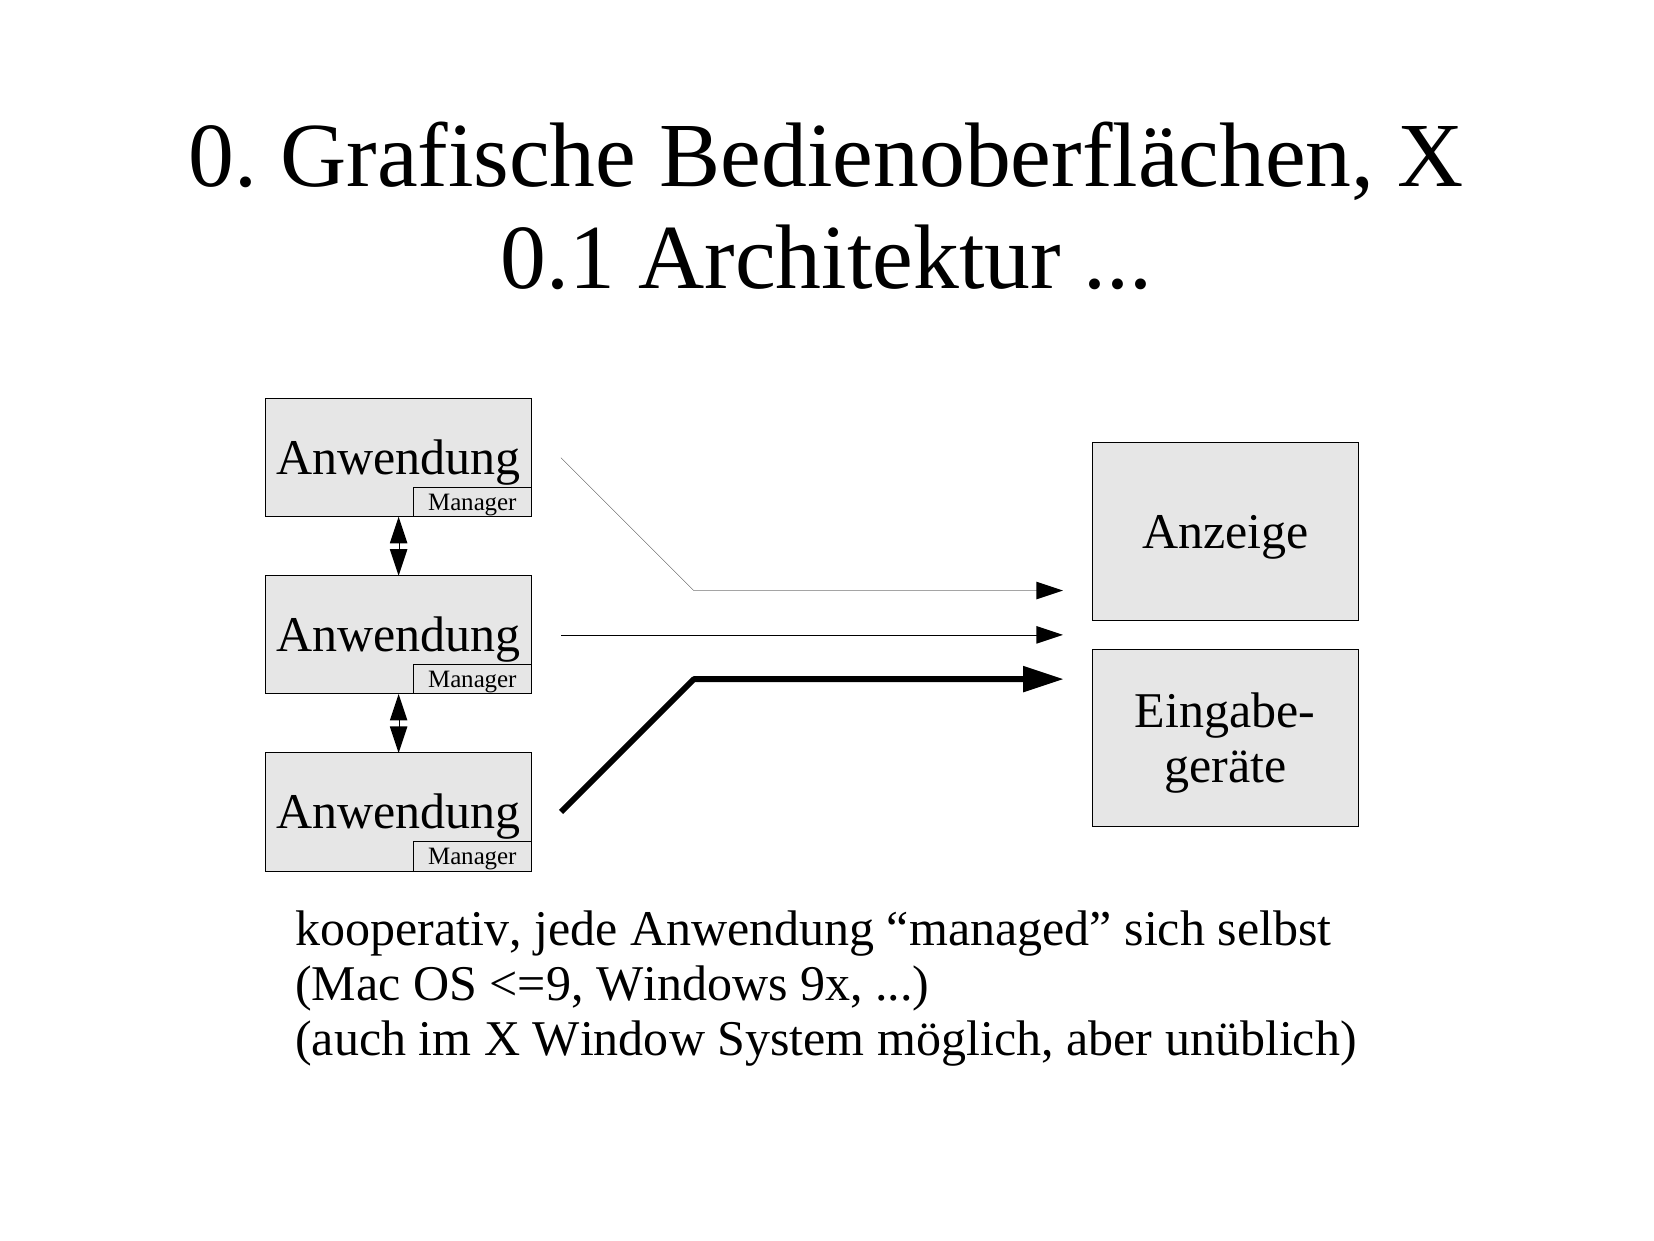

# 0. Grafische Bedienoberflächen, X 0.1 Architektur ...
Anwendung
Anzeige
Manager
Anwendung
Eingabe-
geräte
Manager
Anwendung
Manager
kooperativ, jede Anwendung “managed” sich selbst
(Mac OS <=9, Windows 9x, ...)
(auch im X Window System möglich, aber unüblich)